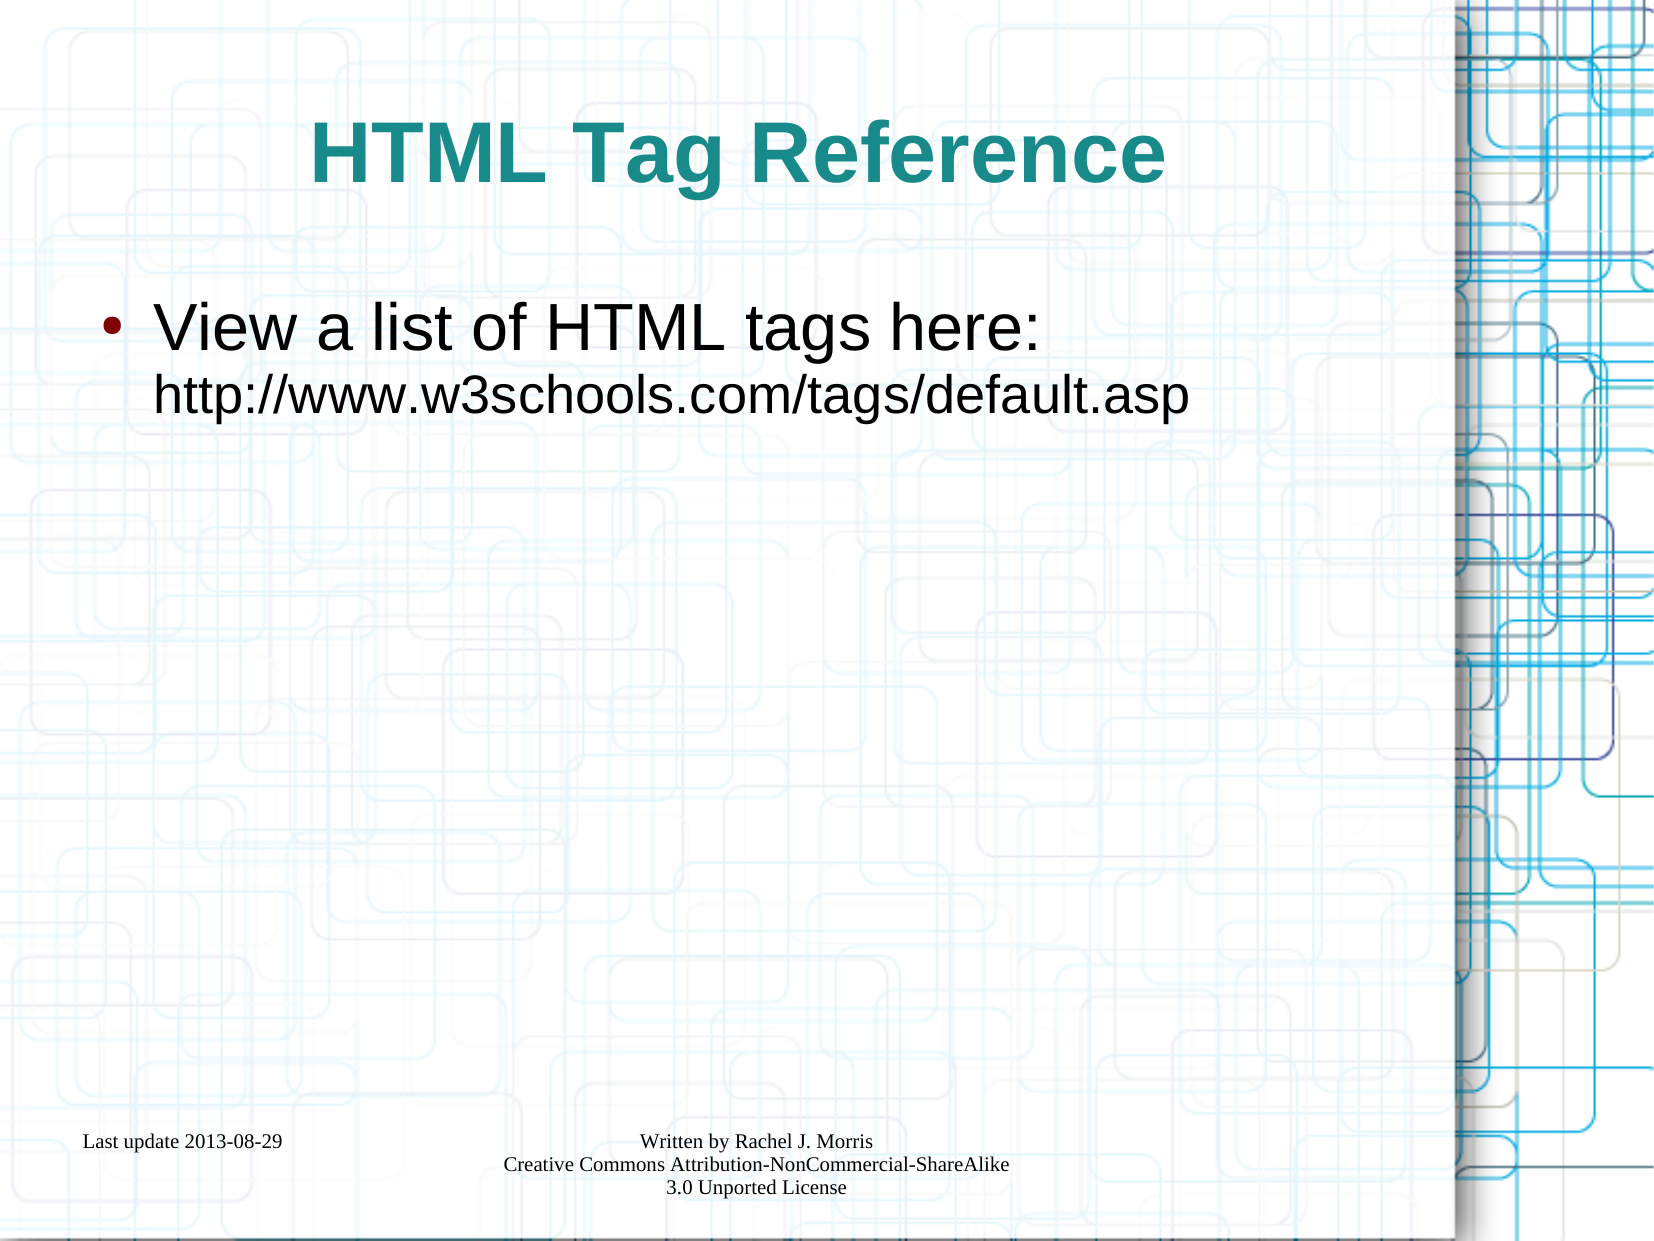

# HTML Tag Reference
View a list of HTML tags here:
http://www.w3schools.com/tags/default.asp